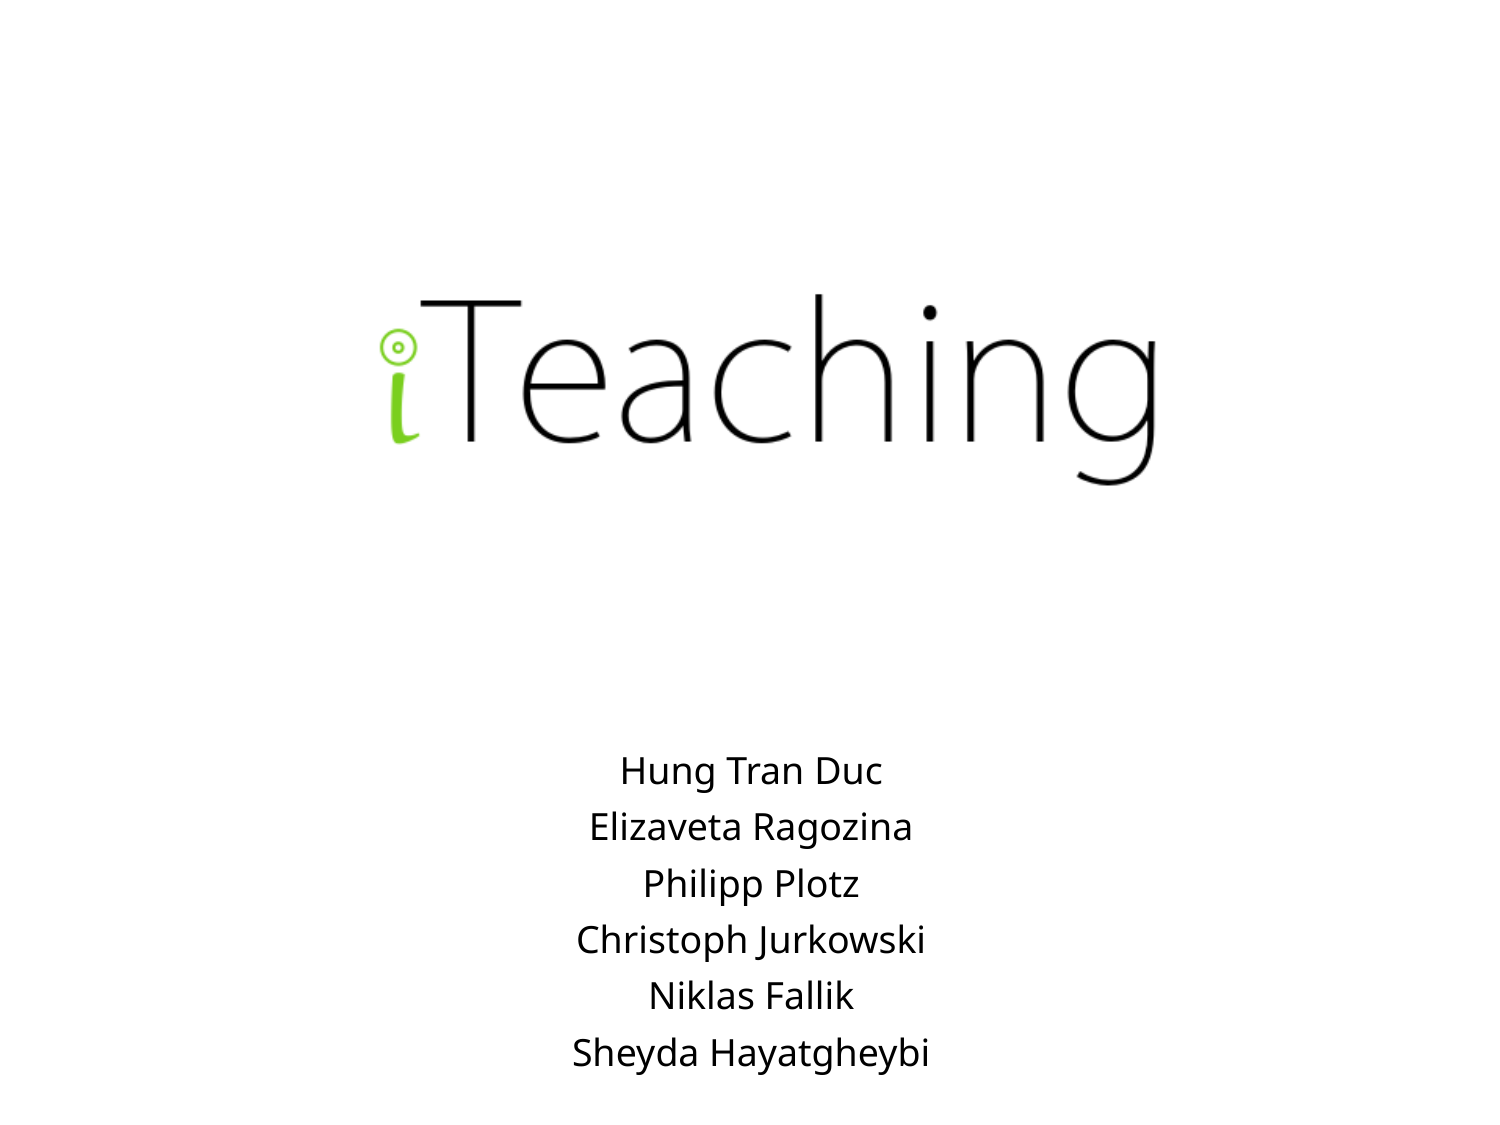

#
Hung Tran Duc
Elizaveta Ragozina
Philipp Plotz
Christoph Jurkowski
Niklas Fallik
Sheyda Hayatgheybi